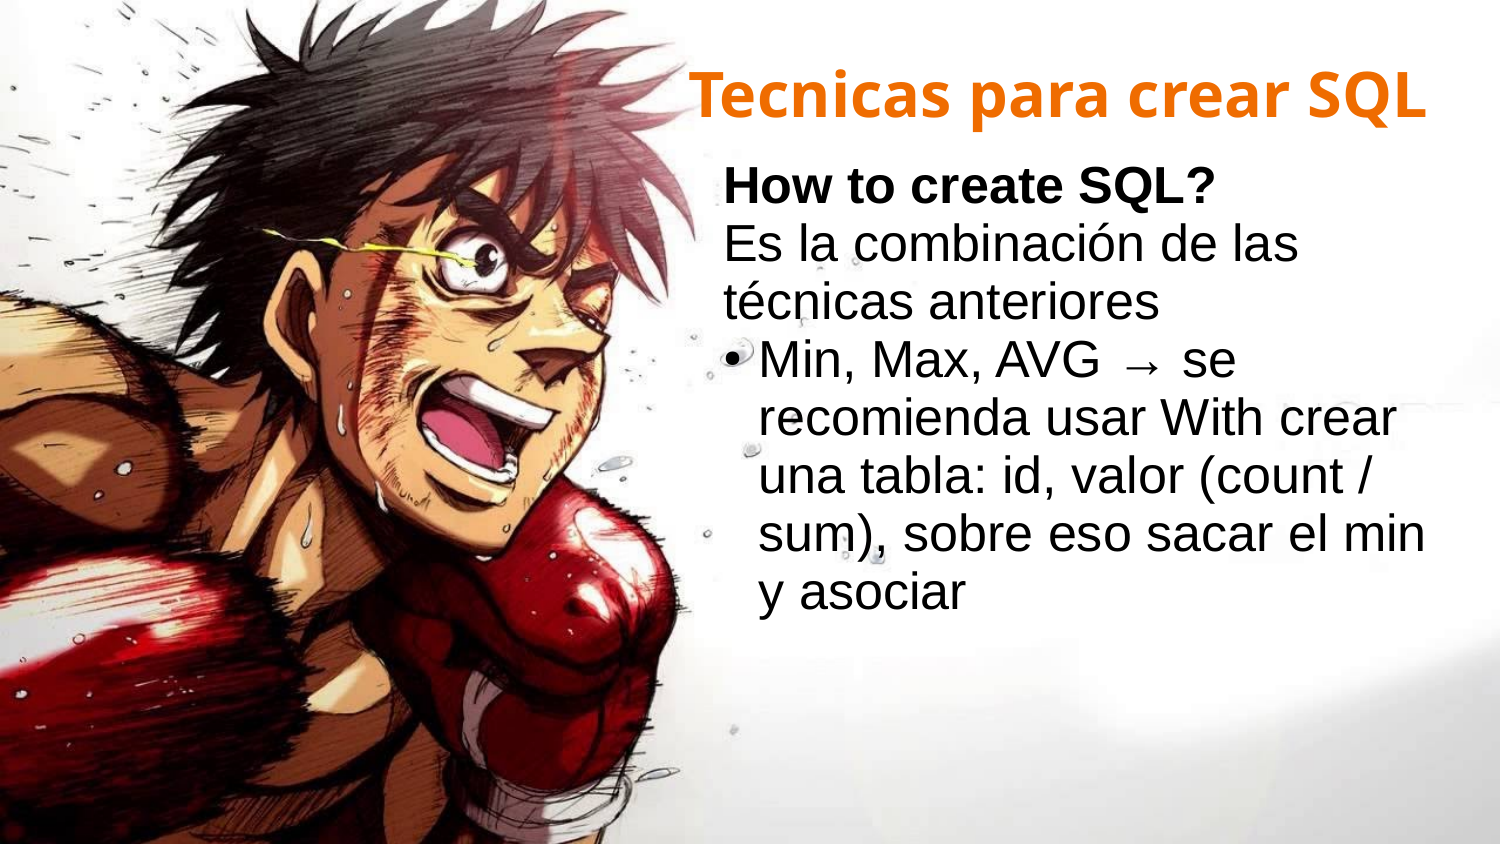

# Tecnicas para crear SQL
How to create SQL?
Es la combinación de las técnicas anteriores
Min, Max, AVG → se recomienda usar With crear una tabla: id, valor (count / sum), sobre eso sacar el min y asociar